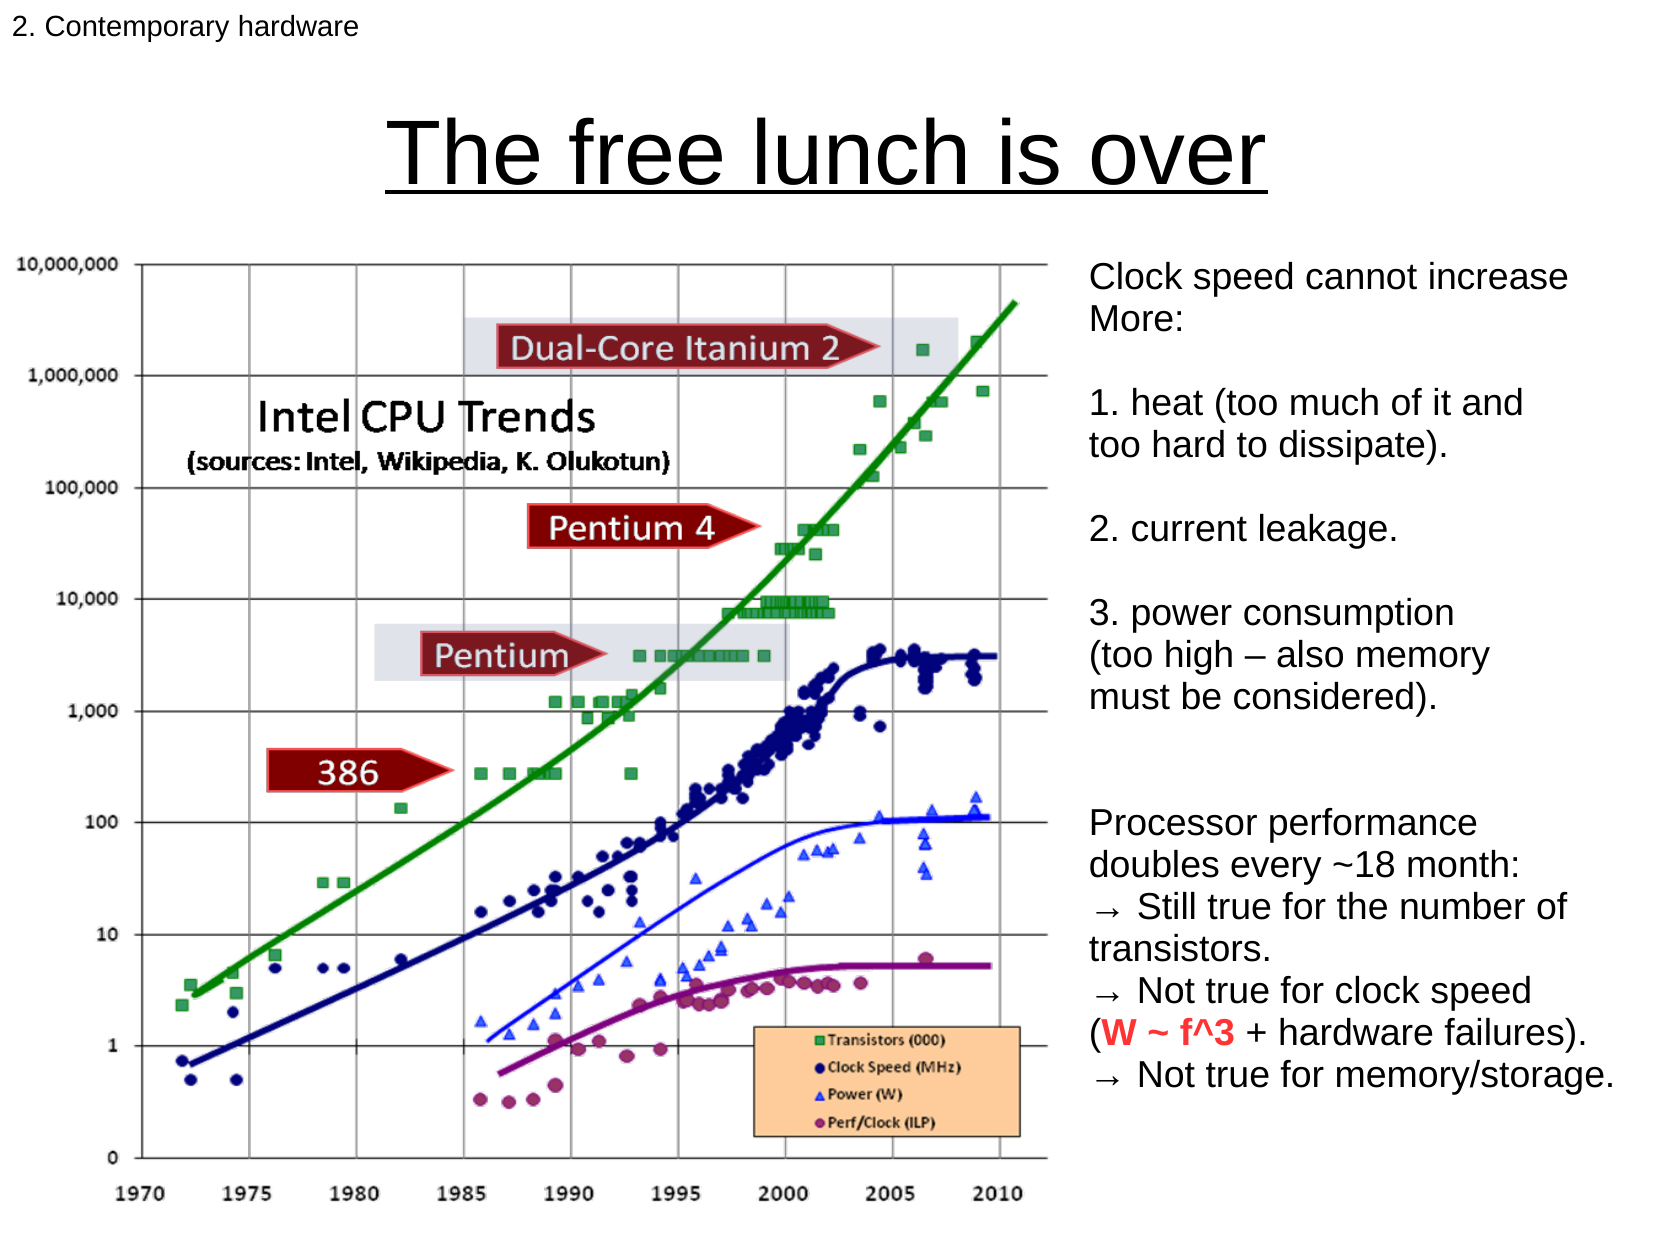

2. Contemporary hardware
# The free lunch is over
Clock speed cannot increase
More:
1. heat (too much of it and
too hard to dissipate).
2. current leakage.
3. power consumption
(too high – also memory
must be considered).
Processor performance
doubles every ~18 month:
→ Still true for the number of
transistors.
→ Not true for clock speed
(W ~ f^3 + hardware failures).
→ Not true for memory/storage.